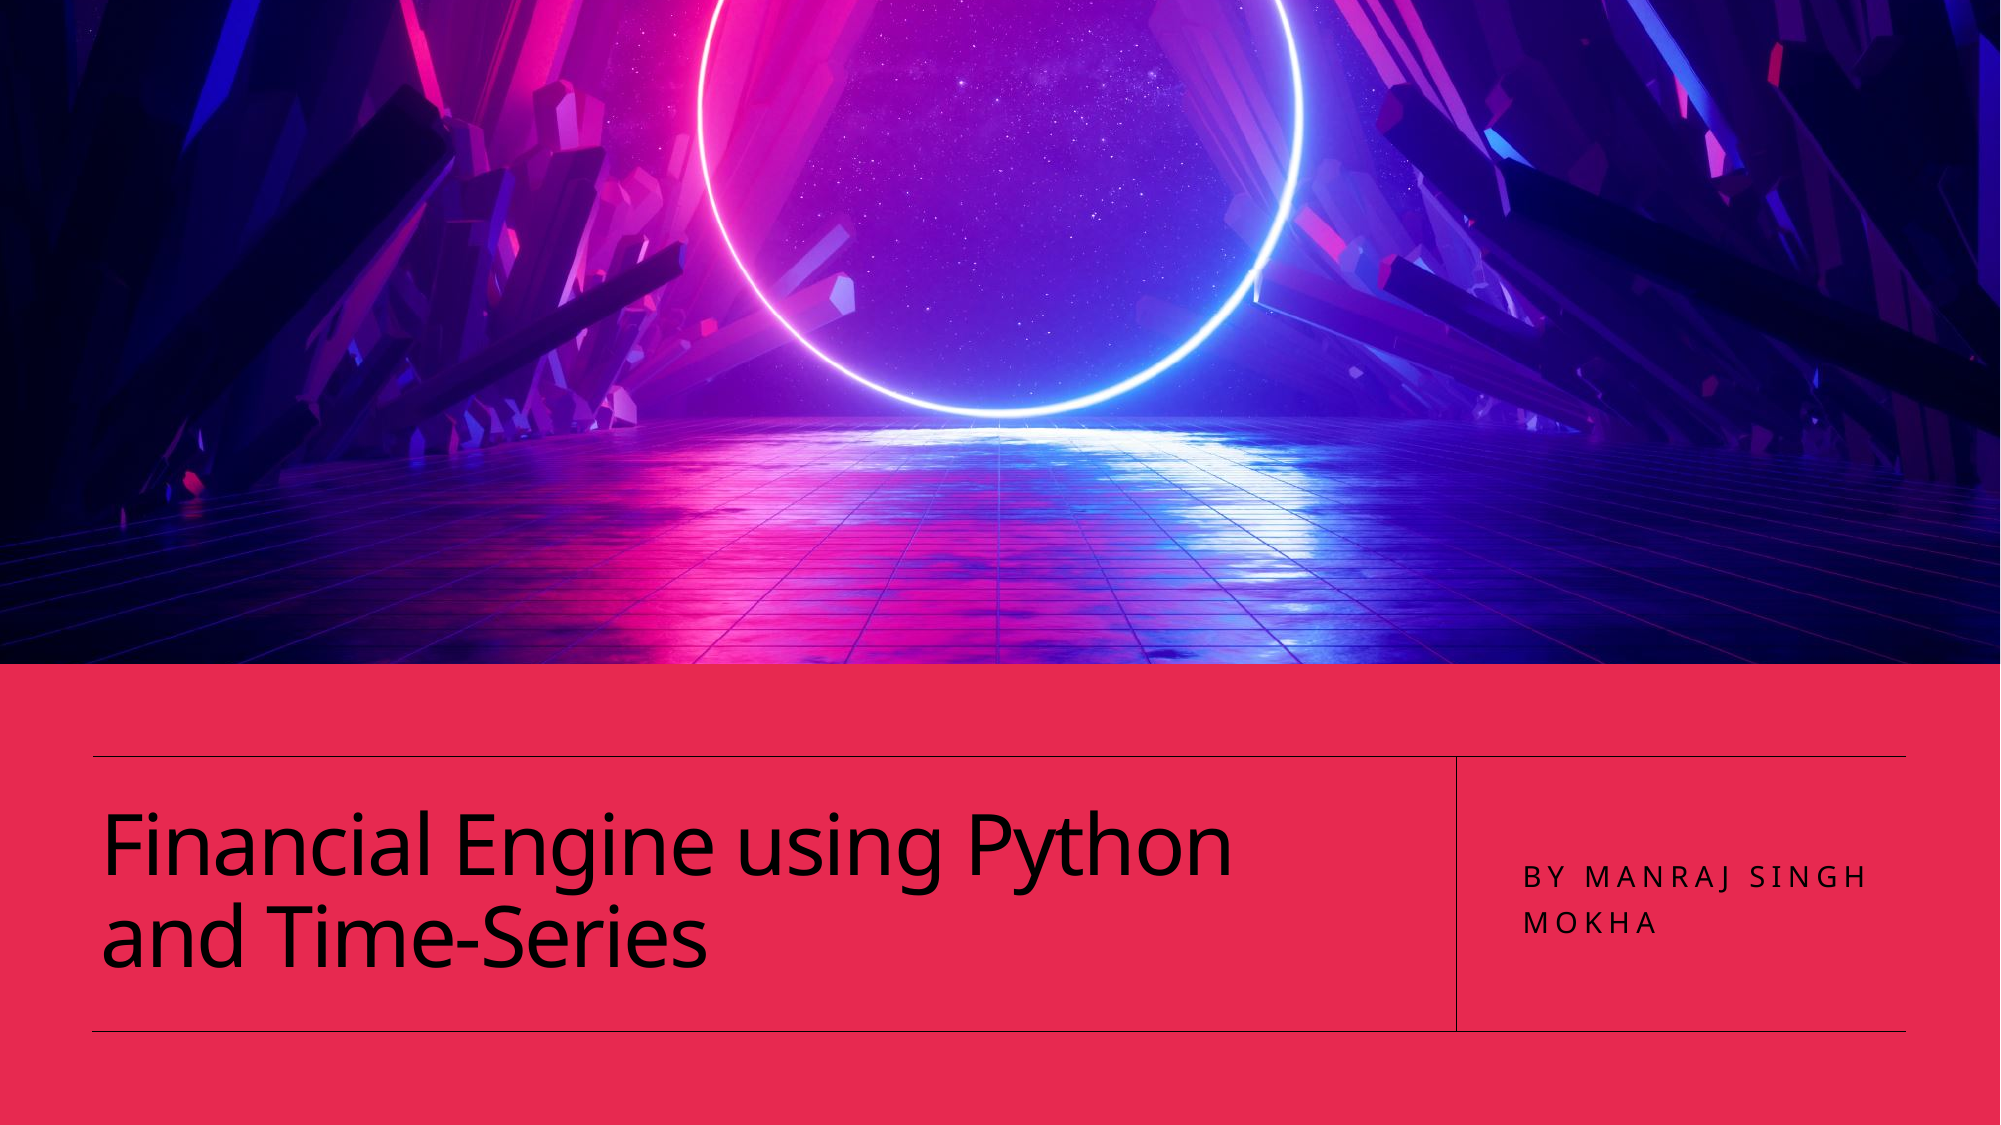

By manraj Singh mokha
# Financial Engine using Python and Time-Series